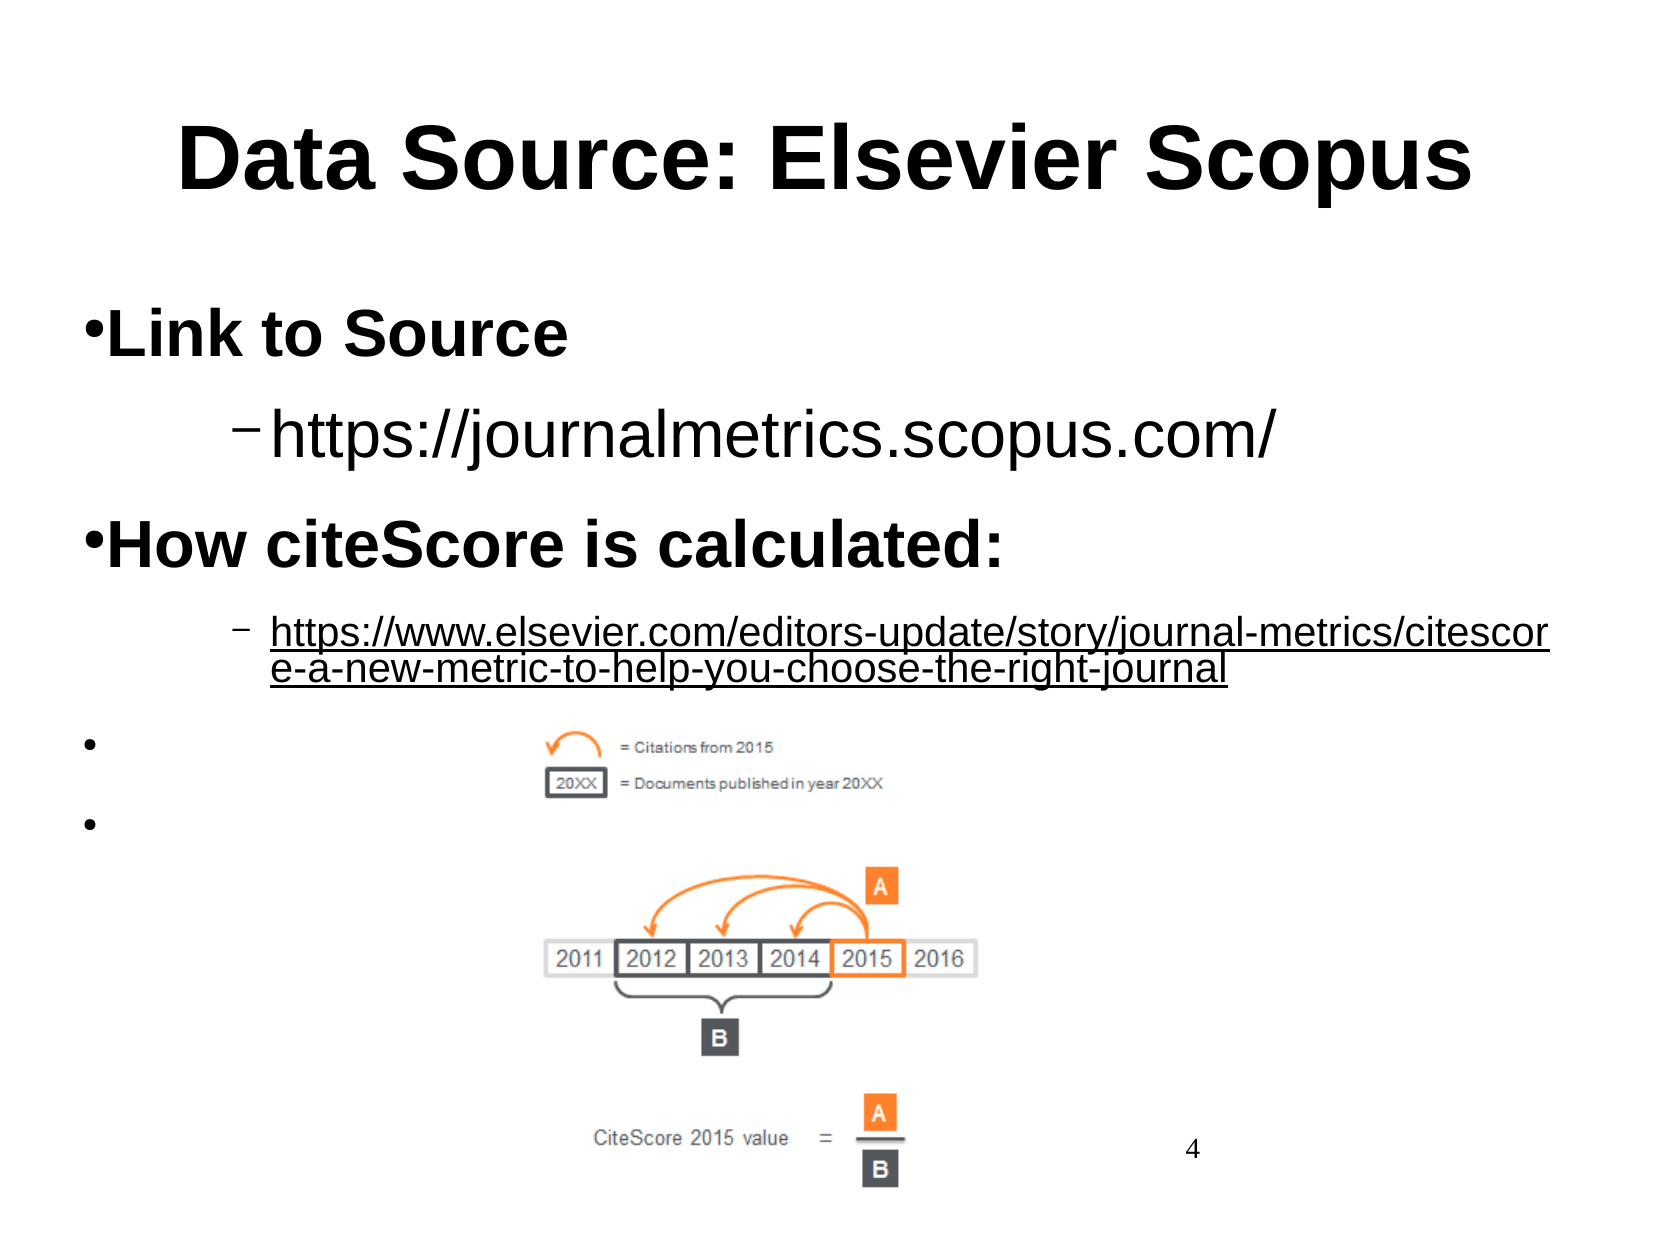

# Data Source: Elsevier Scopus
Link to Source
https://journalmetrics.scopus.com/
How citeScore is calculated:
https://www.elsevier.com/editors-update/story/journal-metrics/citescore-a-new-metric-to-help-you-choose-the-right-journal